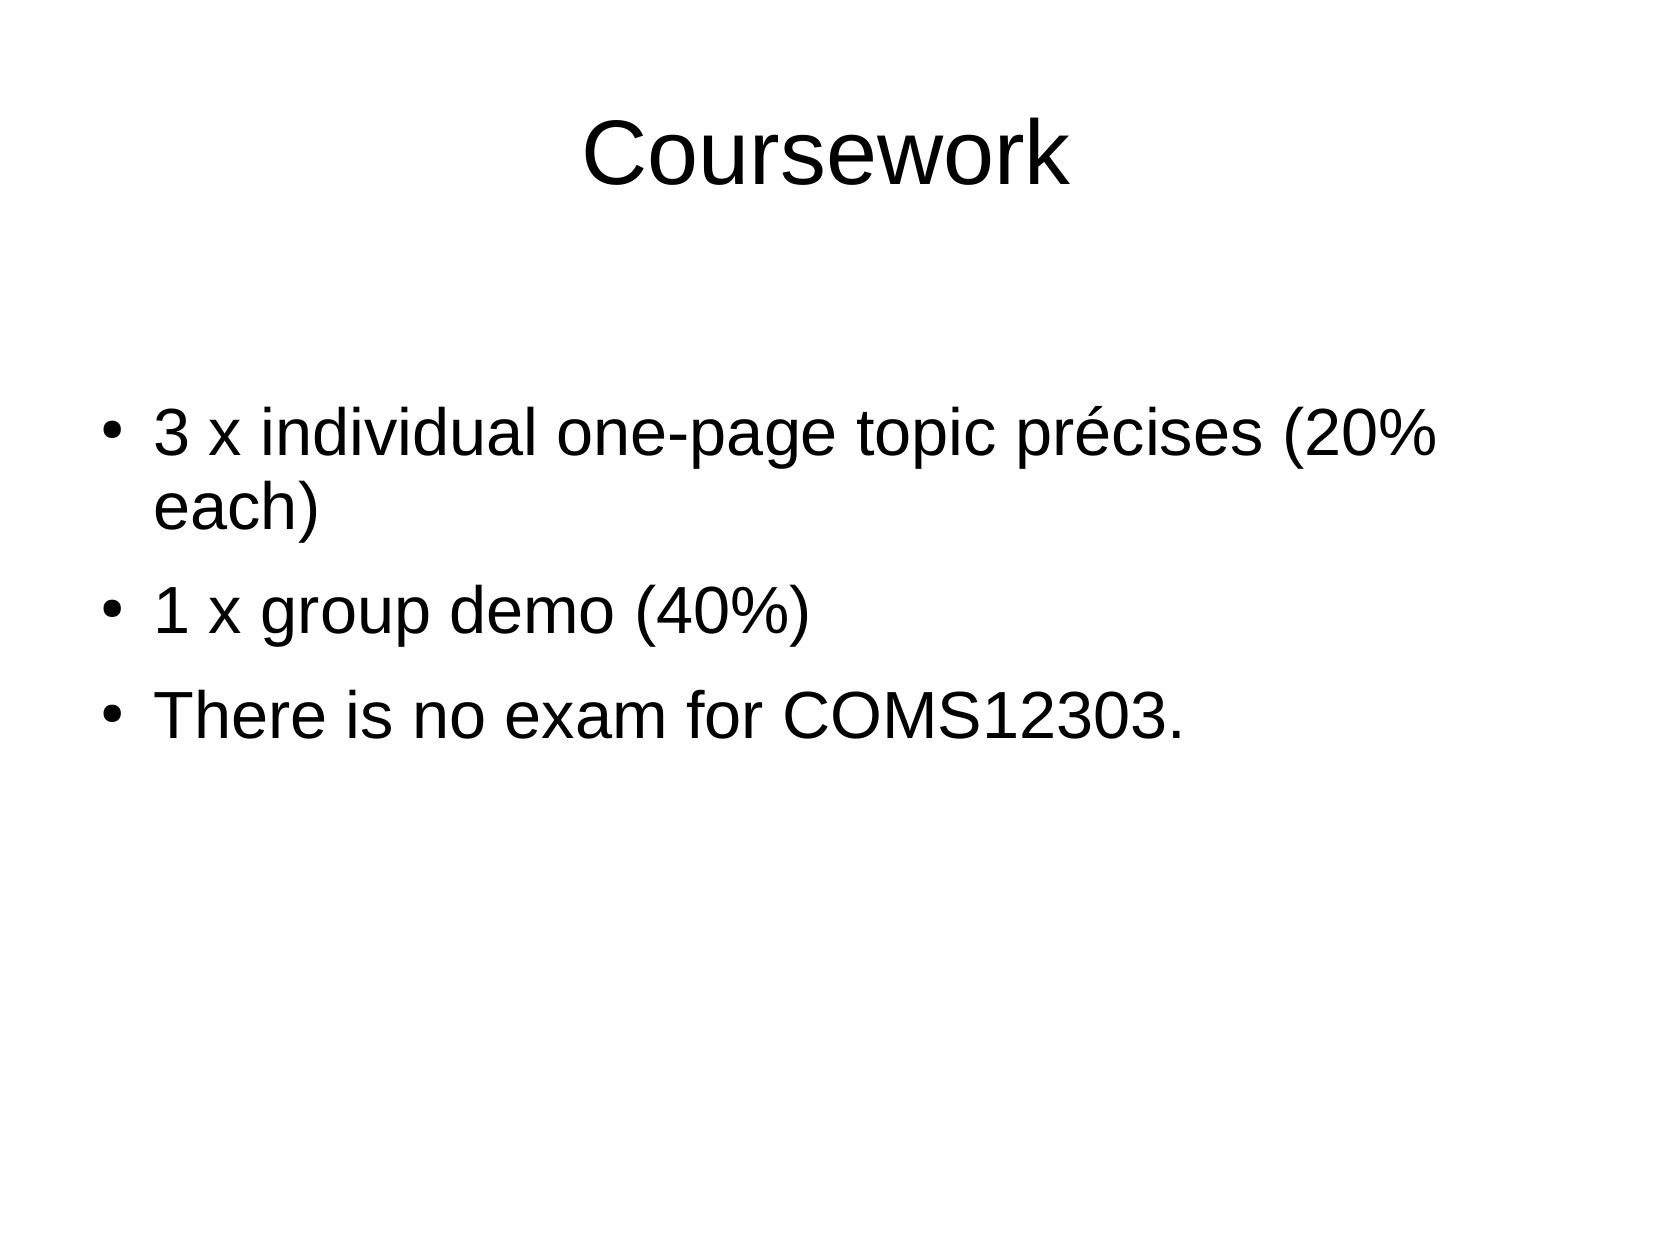

# Coursework
3 x individual one-page topic précises (20% each)
1 x group demo (40%)
There is no exam for COMS12303.